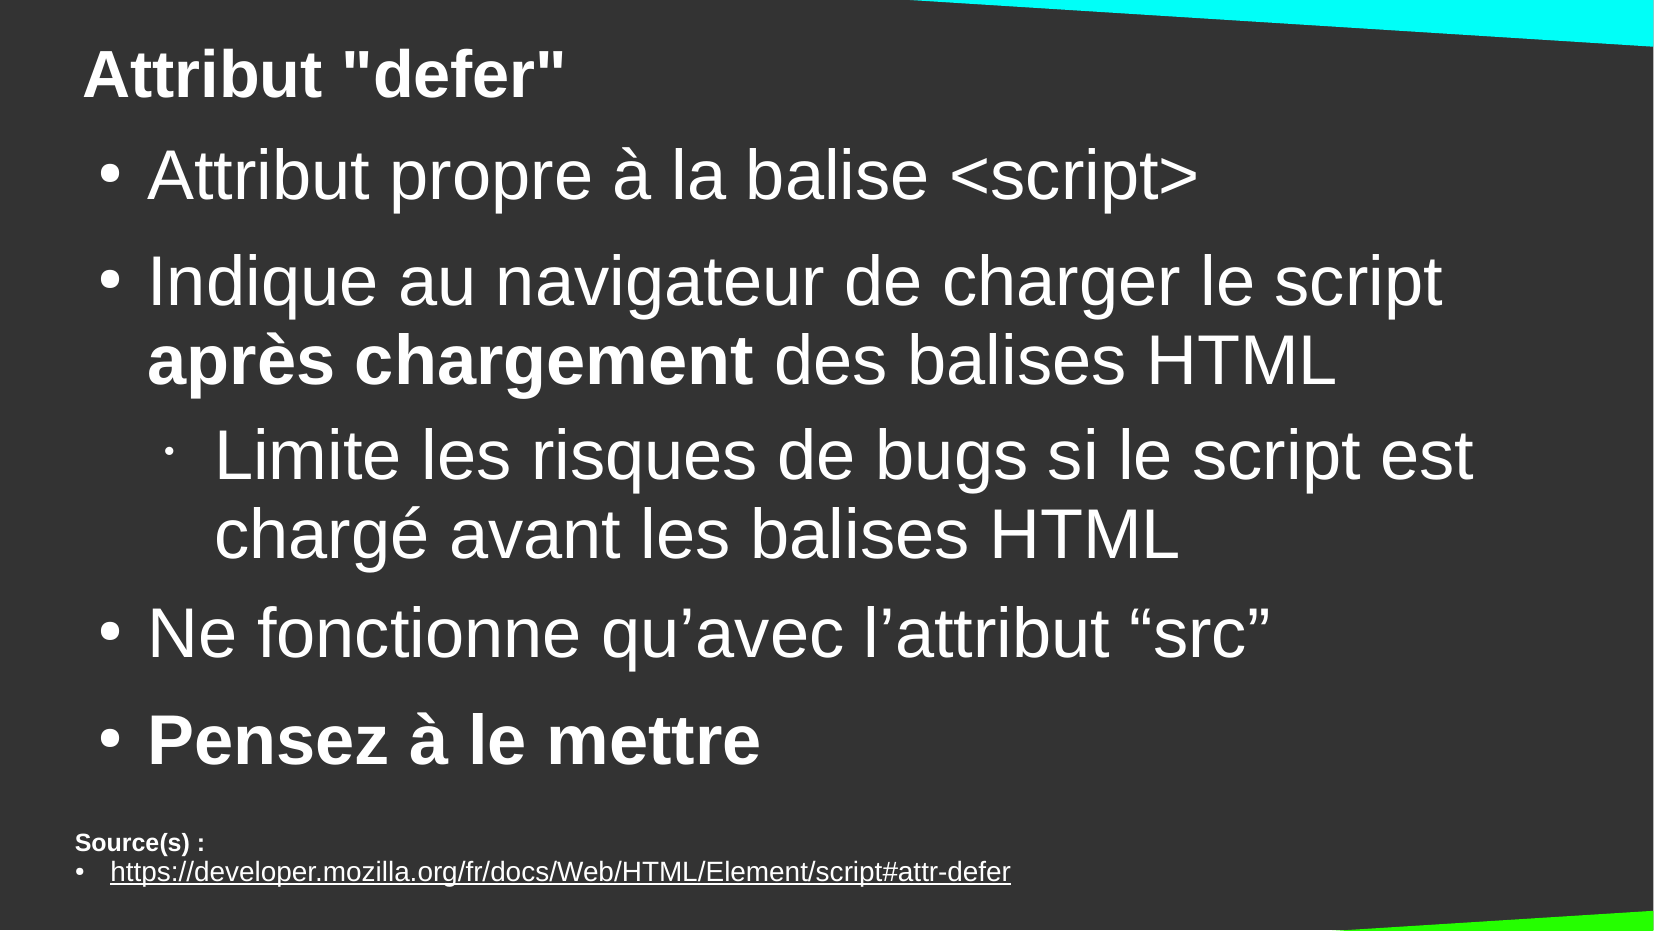

# Attribut "defer"
Attribut propre à la balise <script>
Indique au navigateur de charger le script après chargement des balises HTML
Limite les risques de bugs si le script est chargé avant les balises HTML
Ne fonctionne qu’avec l’attribut “src”
Pensez à le mettre
Source(s) :
https://developer.mozilla.org/fr/docs/Web/HTML/Element/script#attr-defer